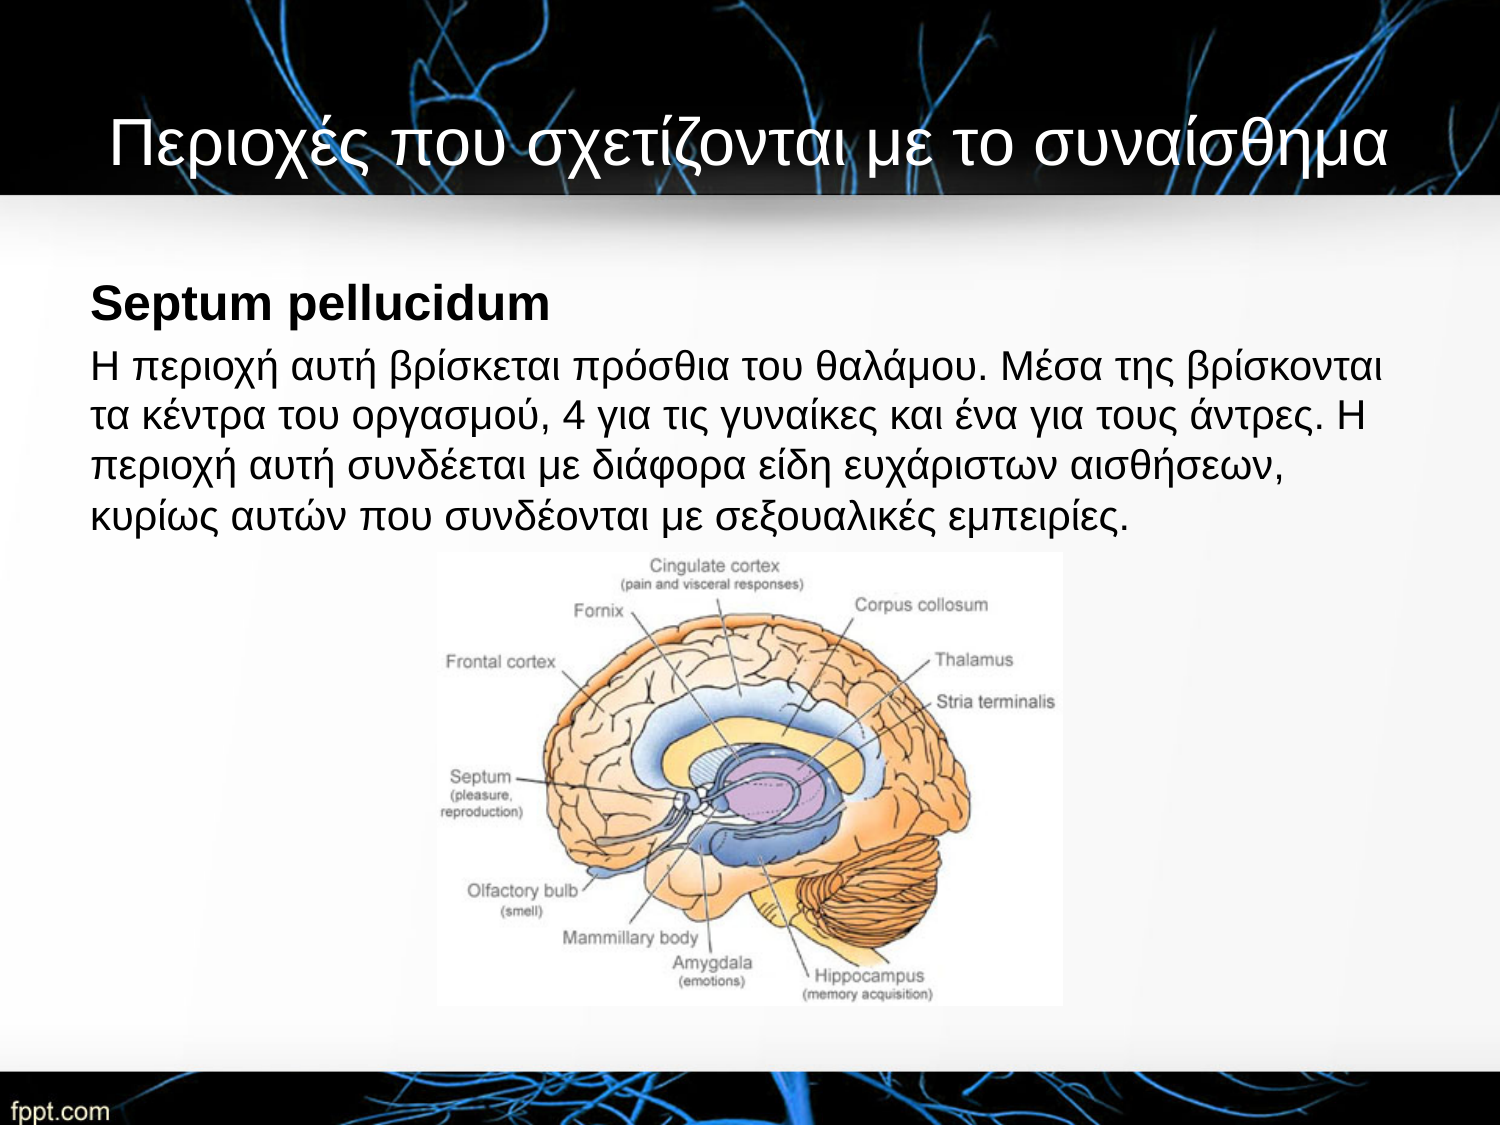

# Περιοχές που σχετίζονται με το συναίσθημα
Septum pellucidum
Η περιοχή αυτή βρίσκεται πρόσθια του θαλάμου. Μέσα της βρίσκονται τα κέντρα του οργασμού, 4 για τις γυναίκες και ένα για τους άντρες. Η περιοχή αυτή συνδέεται με διάφορα είδη ευχάριστων αισθήσεων, κυρίως αυτών που συνδέονται με σεξουαλικές εμπειρίες.